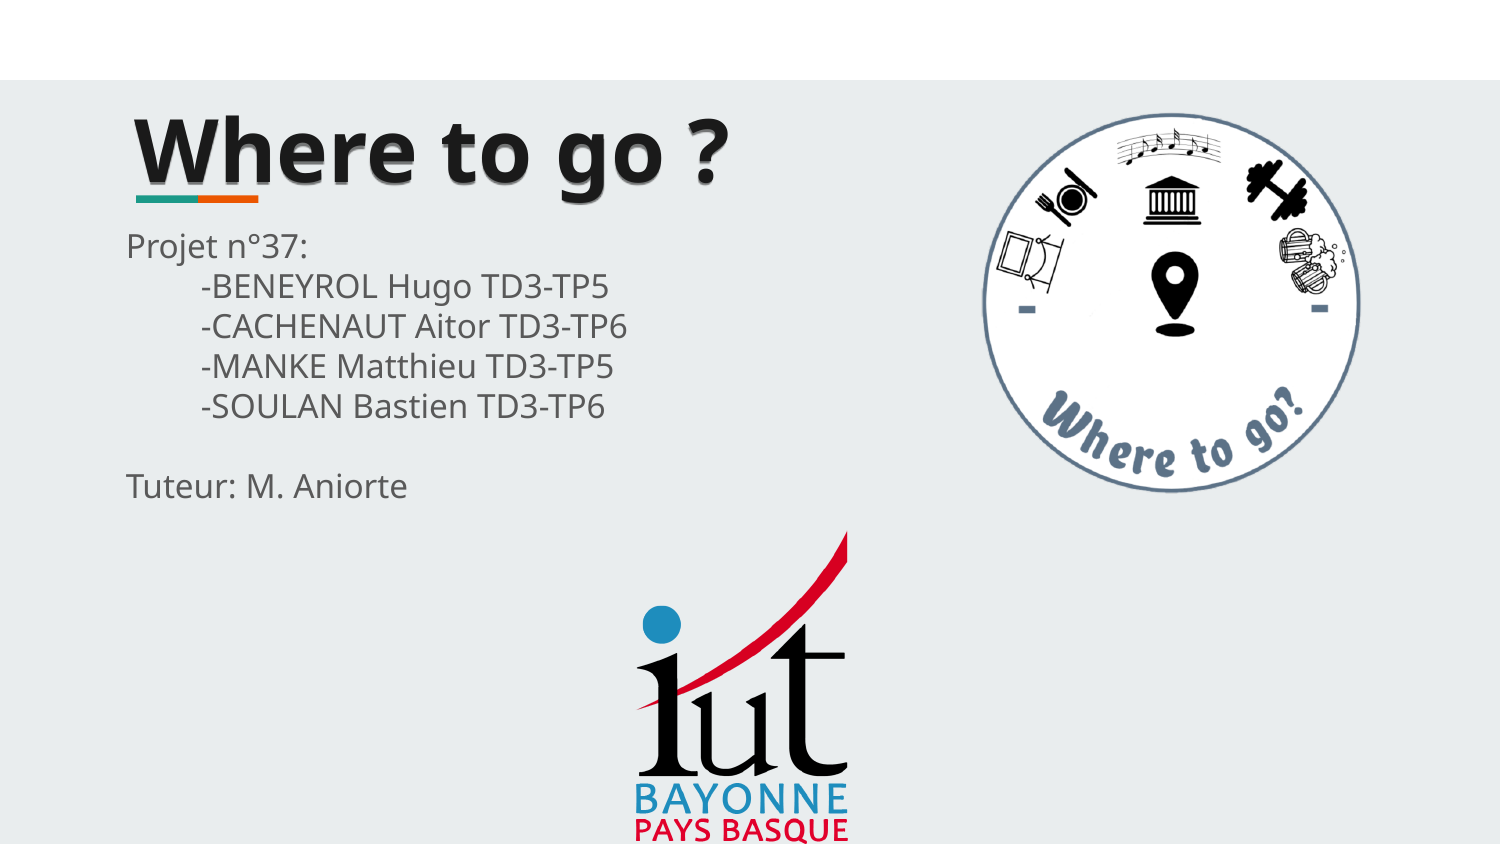

# Where to go ?
Projet n°37:
 	-BENEYROL Hugo TD3-TP5
	-CACHENAUT Aitor TD3-TP6
	-MANKE Matthieu TD3-TP5
	-SOULAN Bastien TD3-TP6
Tuteur: M. Aniorte